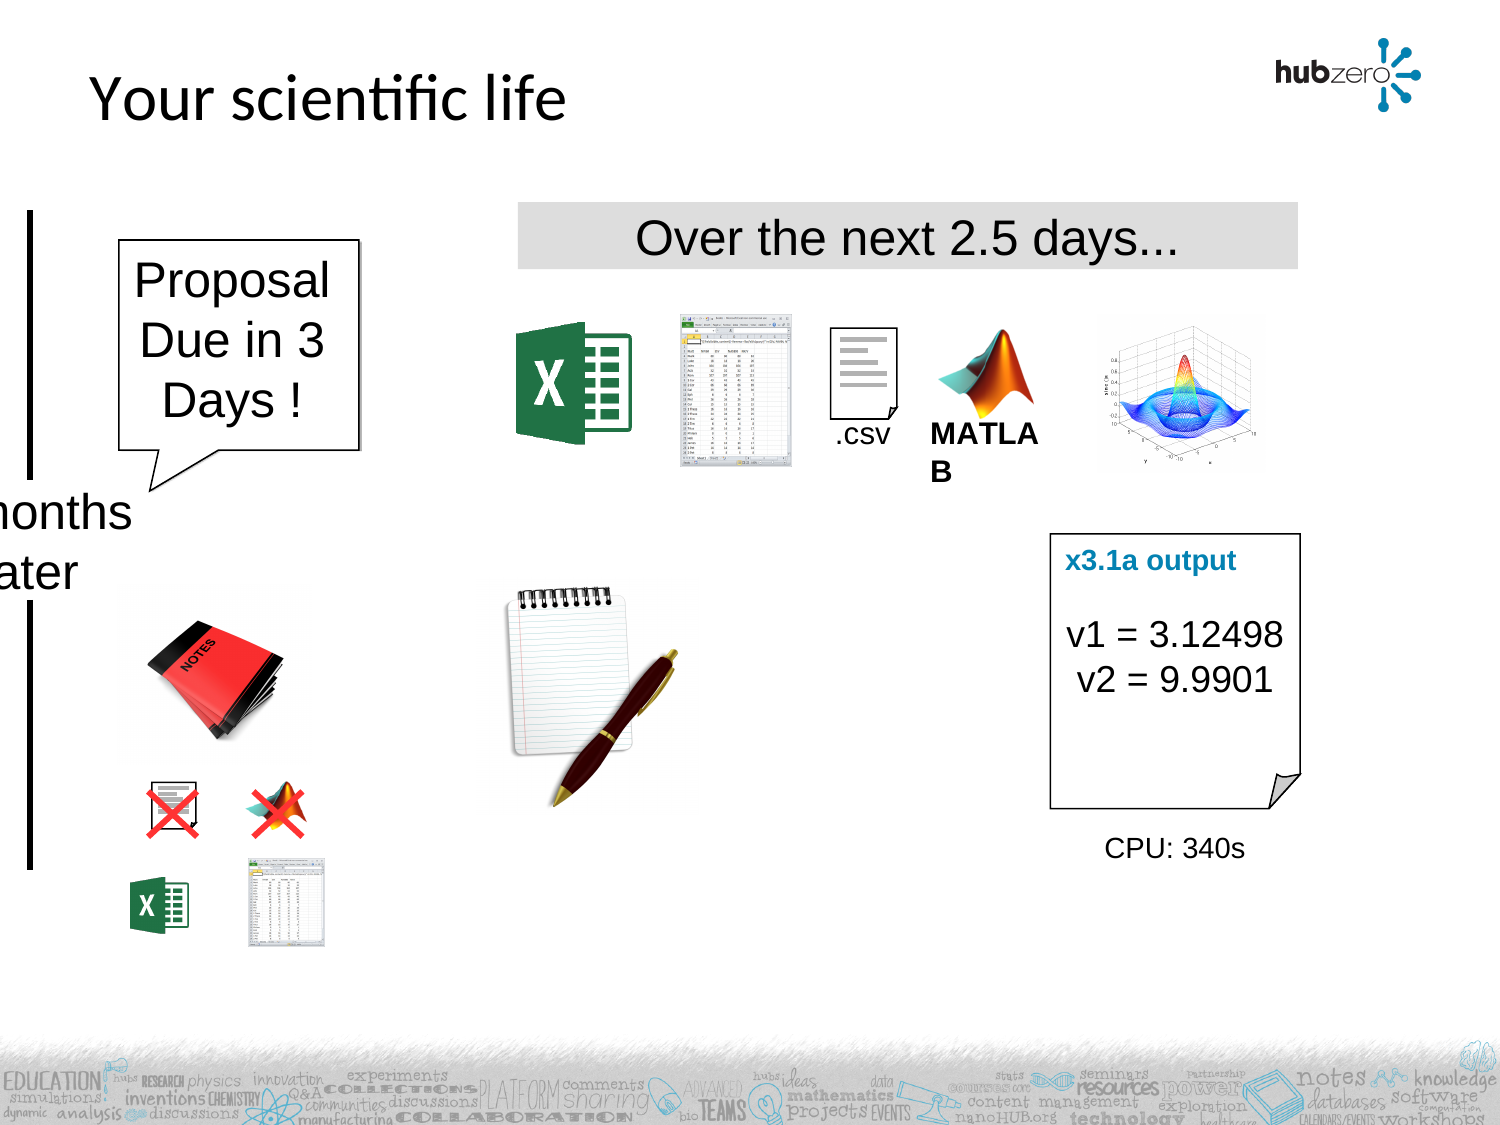

# Your scientific life
Over the next 2.5 days...
6 months
later
Proposal Due in 3 Days !
.csv
MATLAB
v1 = 3.12498
v2 = 9.9901
x3.1a output
CPU: 340s